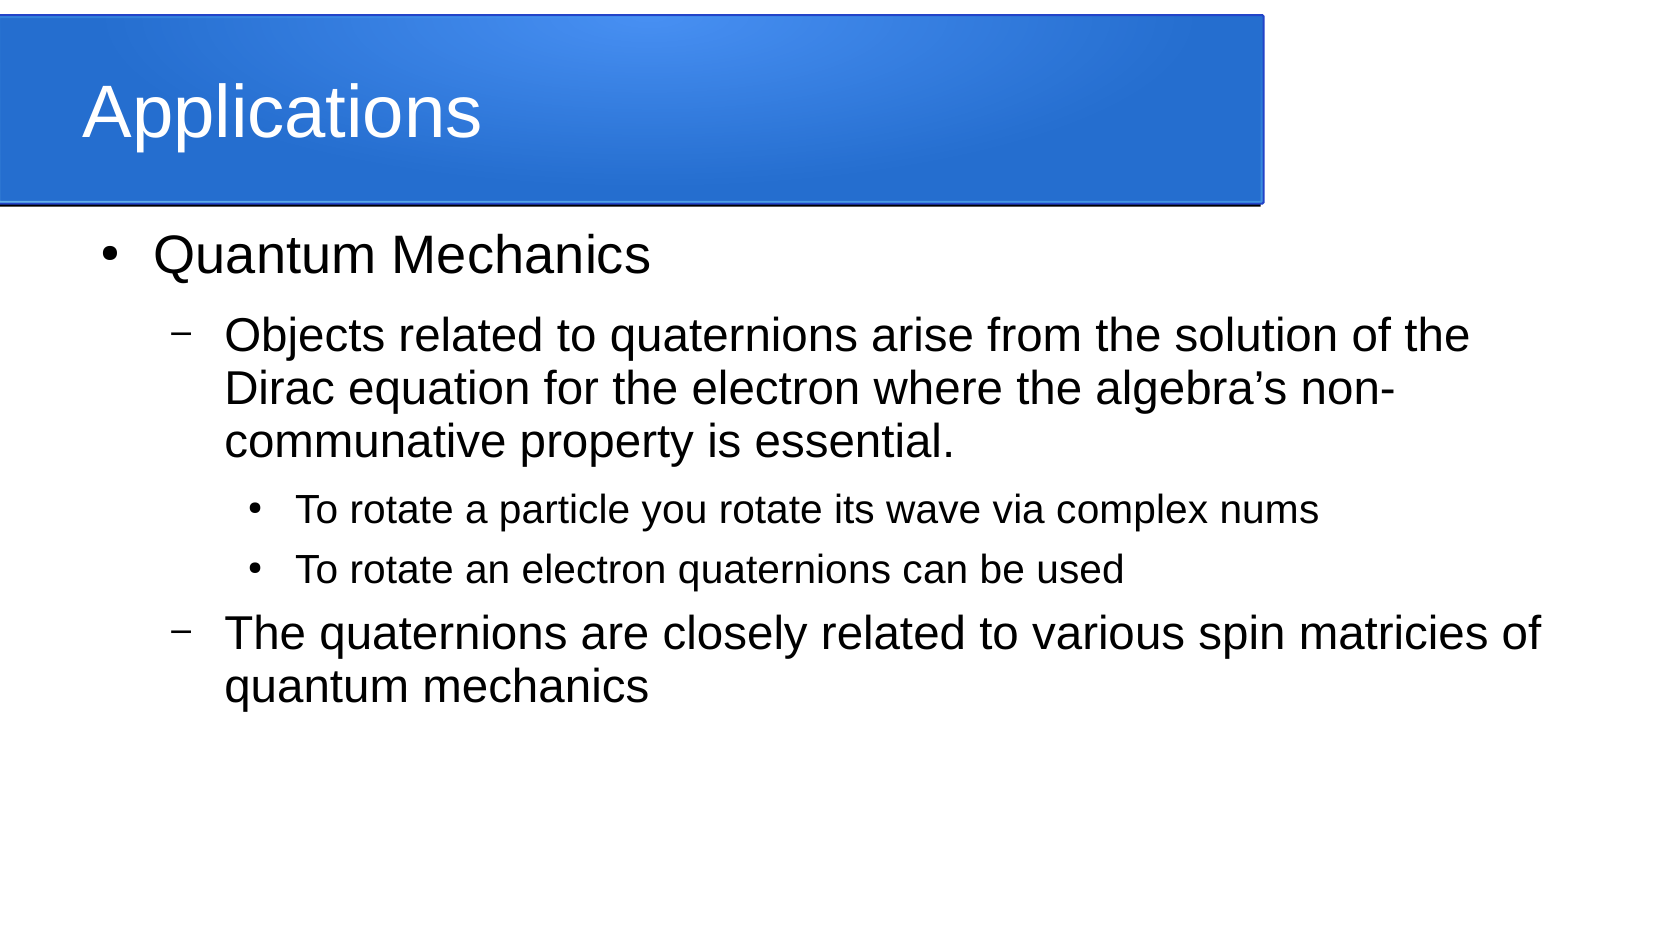

# Applications
Quantum Mechanics
Objects related to quaternions arise from the solution of the Dirac equation for the electron where the algebra’s non-communative property is essential.
To rotate a particle you rotate its wave via complex nums
To rotate an electron quaternions can be used
The quaternions are closely related to various spin matricies of quantum mechanics